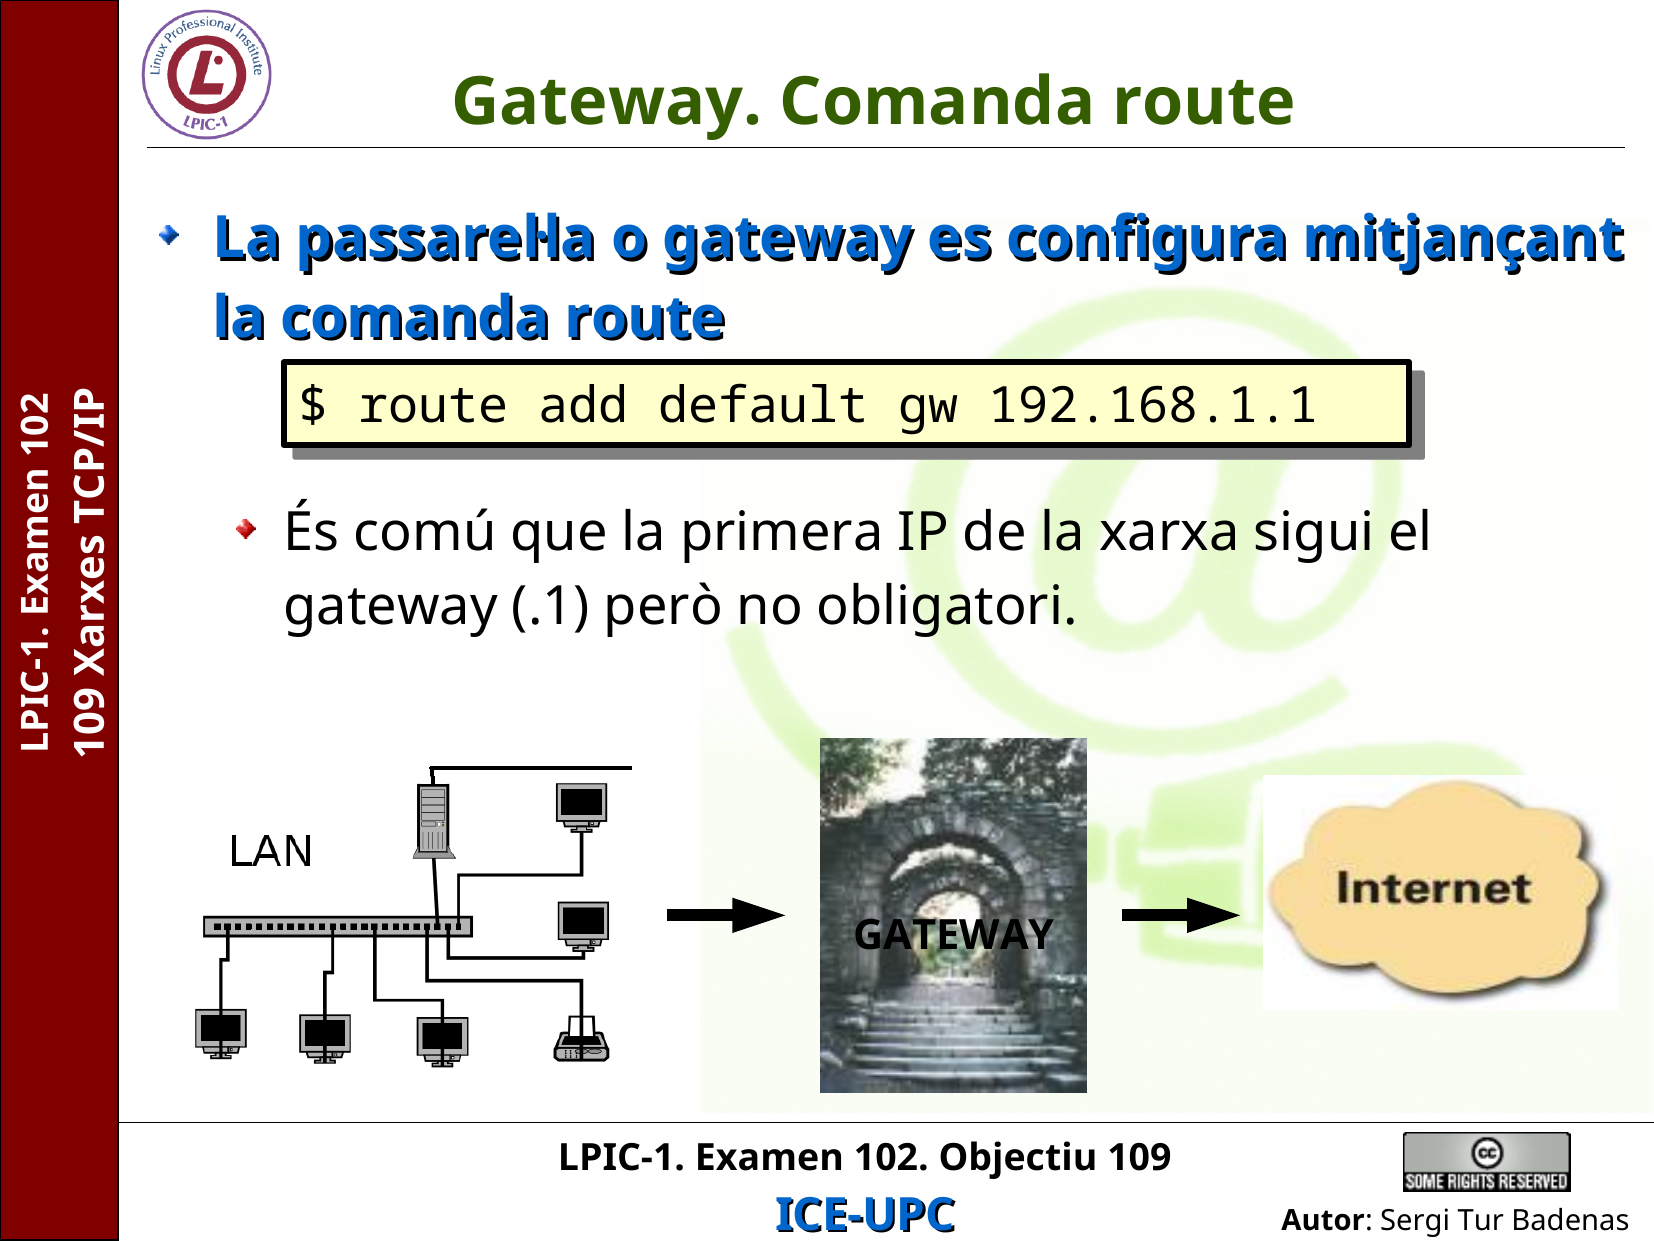

# Gateway. Comanda route
La passarel·la o gateway es configura mitjançant la comanda route
És comú que la primera IP de la xarxa sigui el gateway (.1) però no obligatori.
$ route add default gw 192.168.1.1
GATEWAY